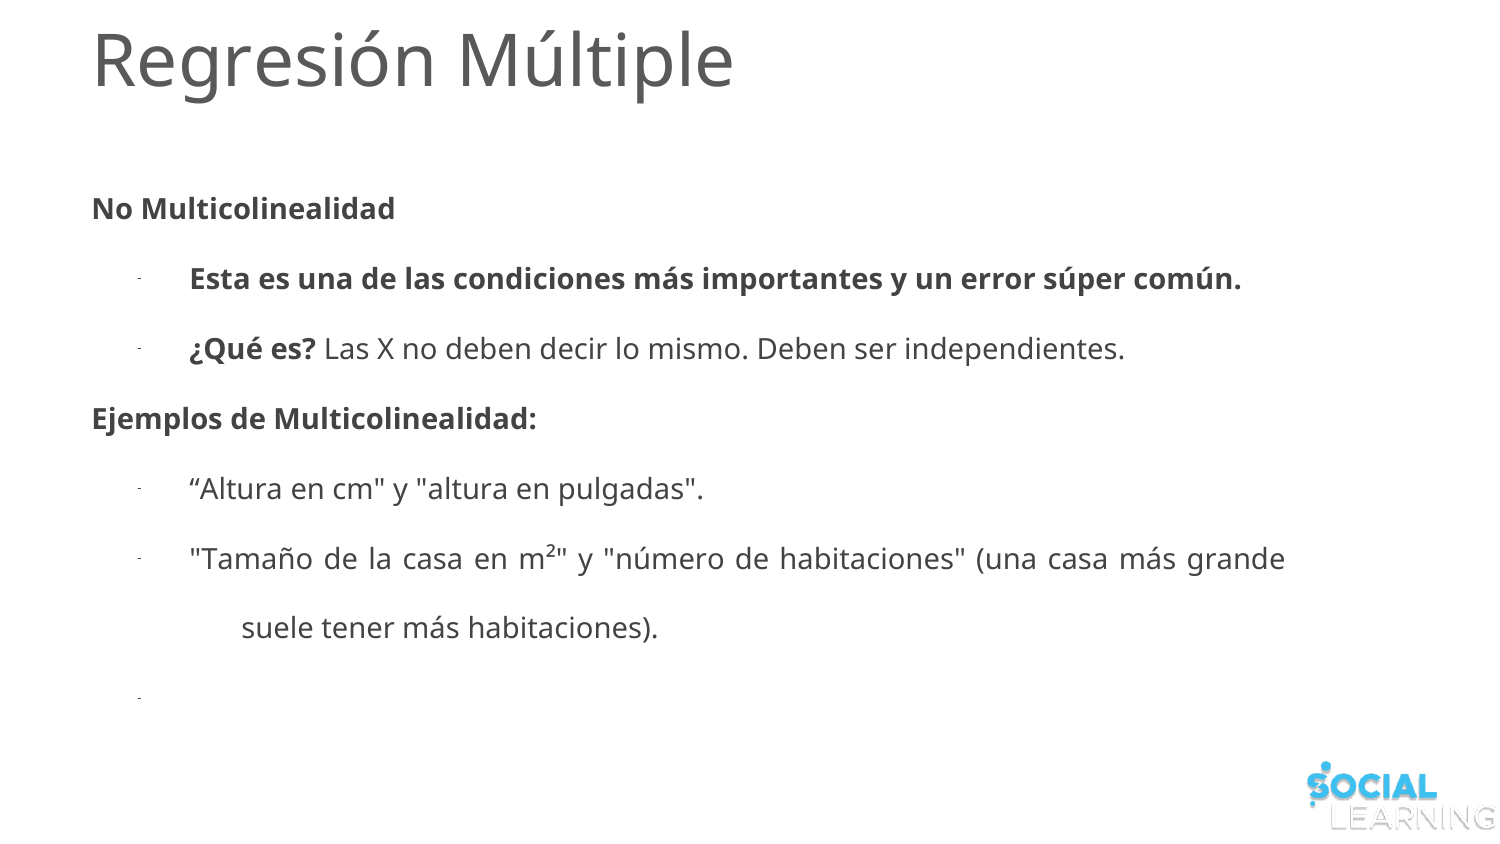

Regresión Múltiple
No Multicolinealidad
Esta es una de las condiciones más importantes y un error súper común.
¿Qué es? Las X no deben decir lo mismo. Deben ser independientes.
Ejemplos de Multicolinealidad:
“Altura en cm" y "altura en pulgadas".
"Tamaño de la casa en m²" y "número de habitaciones" (una casa más grande suele tener más habitaciones).